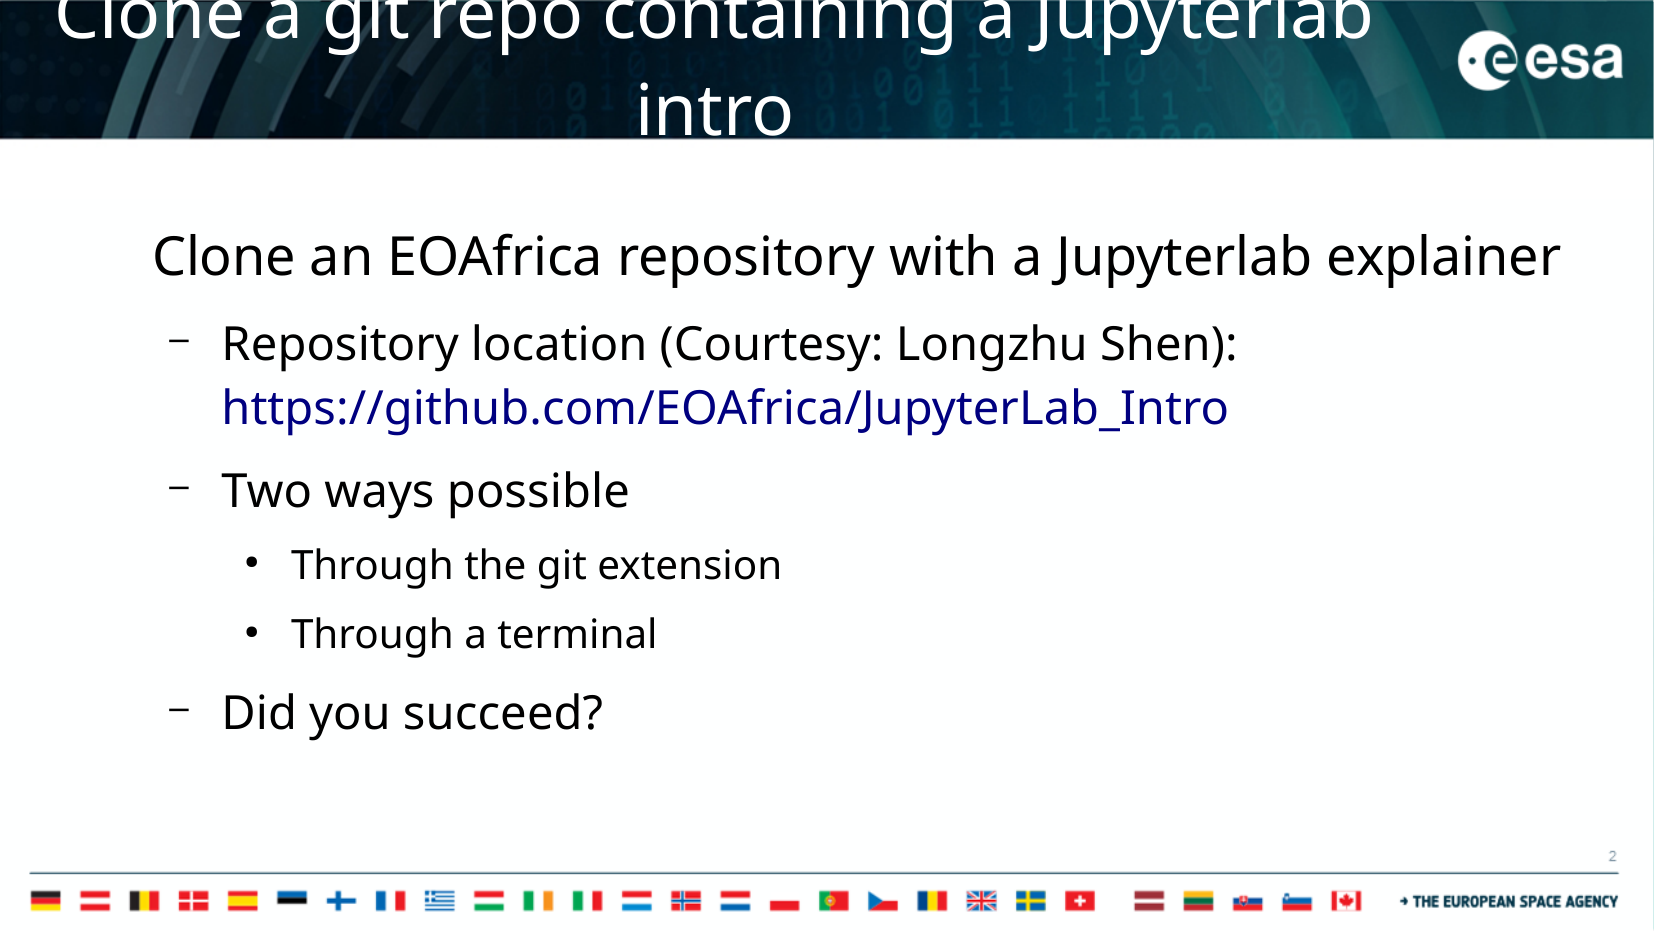

# Clone a git repo containing a Jupyterlab intro
Clone an EOAfrica repository with a Jupyterlab explainer
Repository location (Courtesy: Longzhu Shen): https://github.com/EOAfrica/JupyterLab_Intro
Two ways possible
Through the git extension
Through a terminal
Did you succeed?